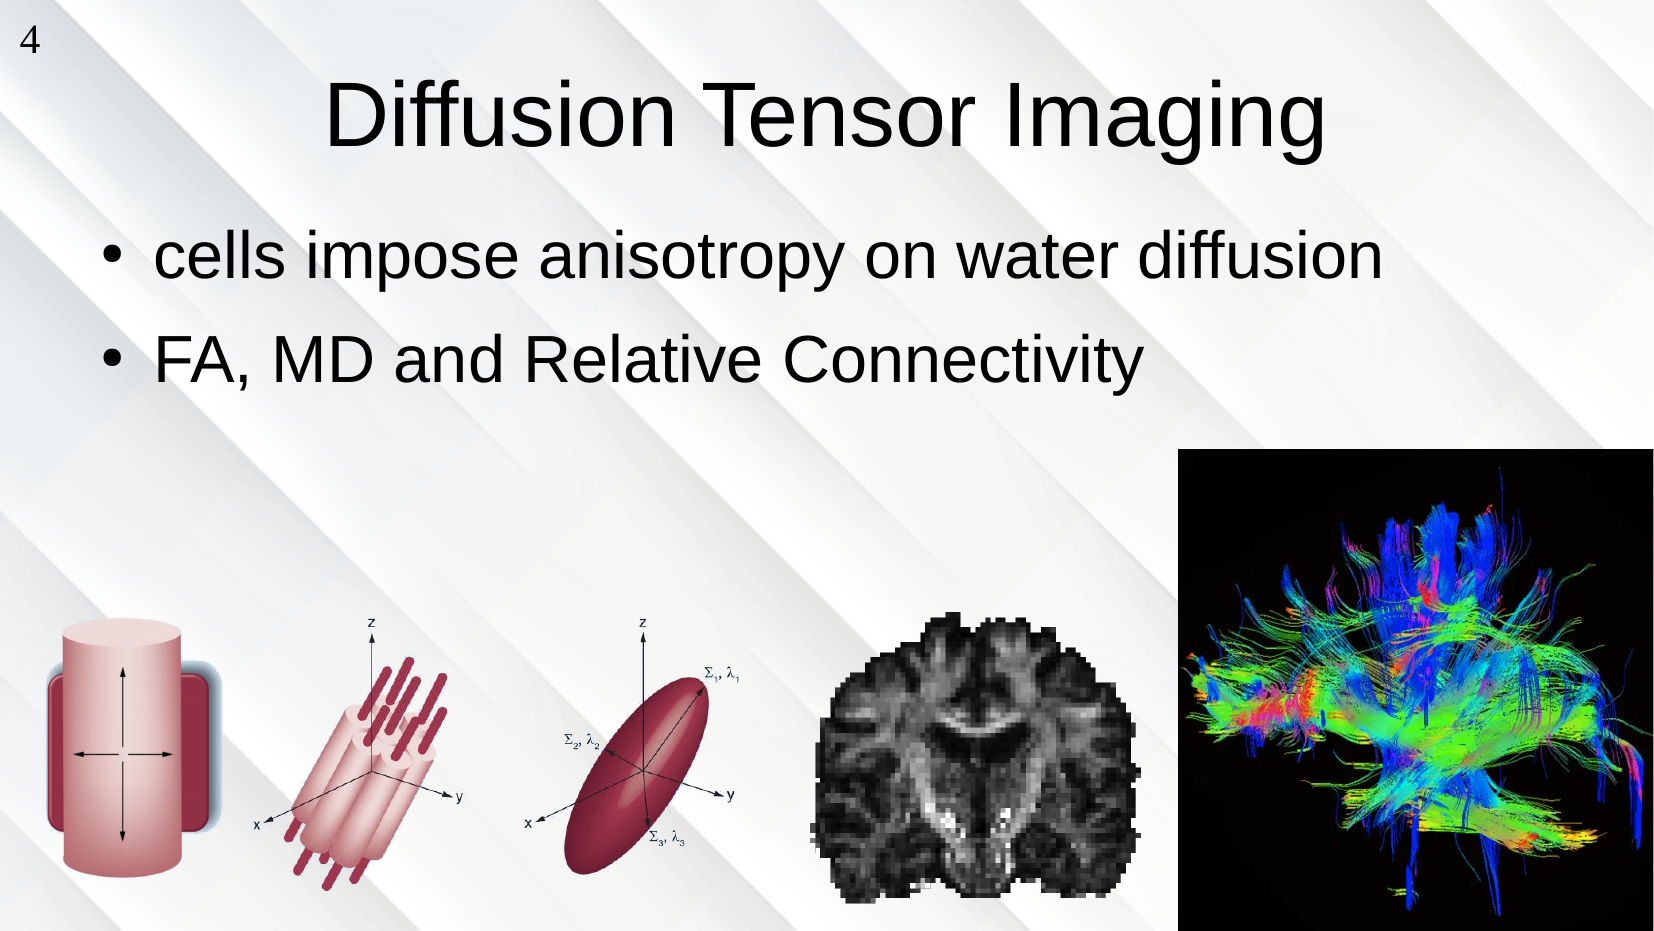

4
# Diffusion Tensor Imaging
cells impose anisotropy on water diffusion
FA, MD and Relative Connectivity